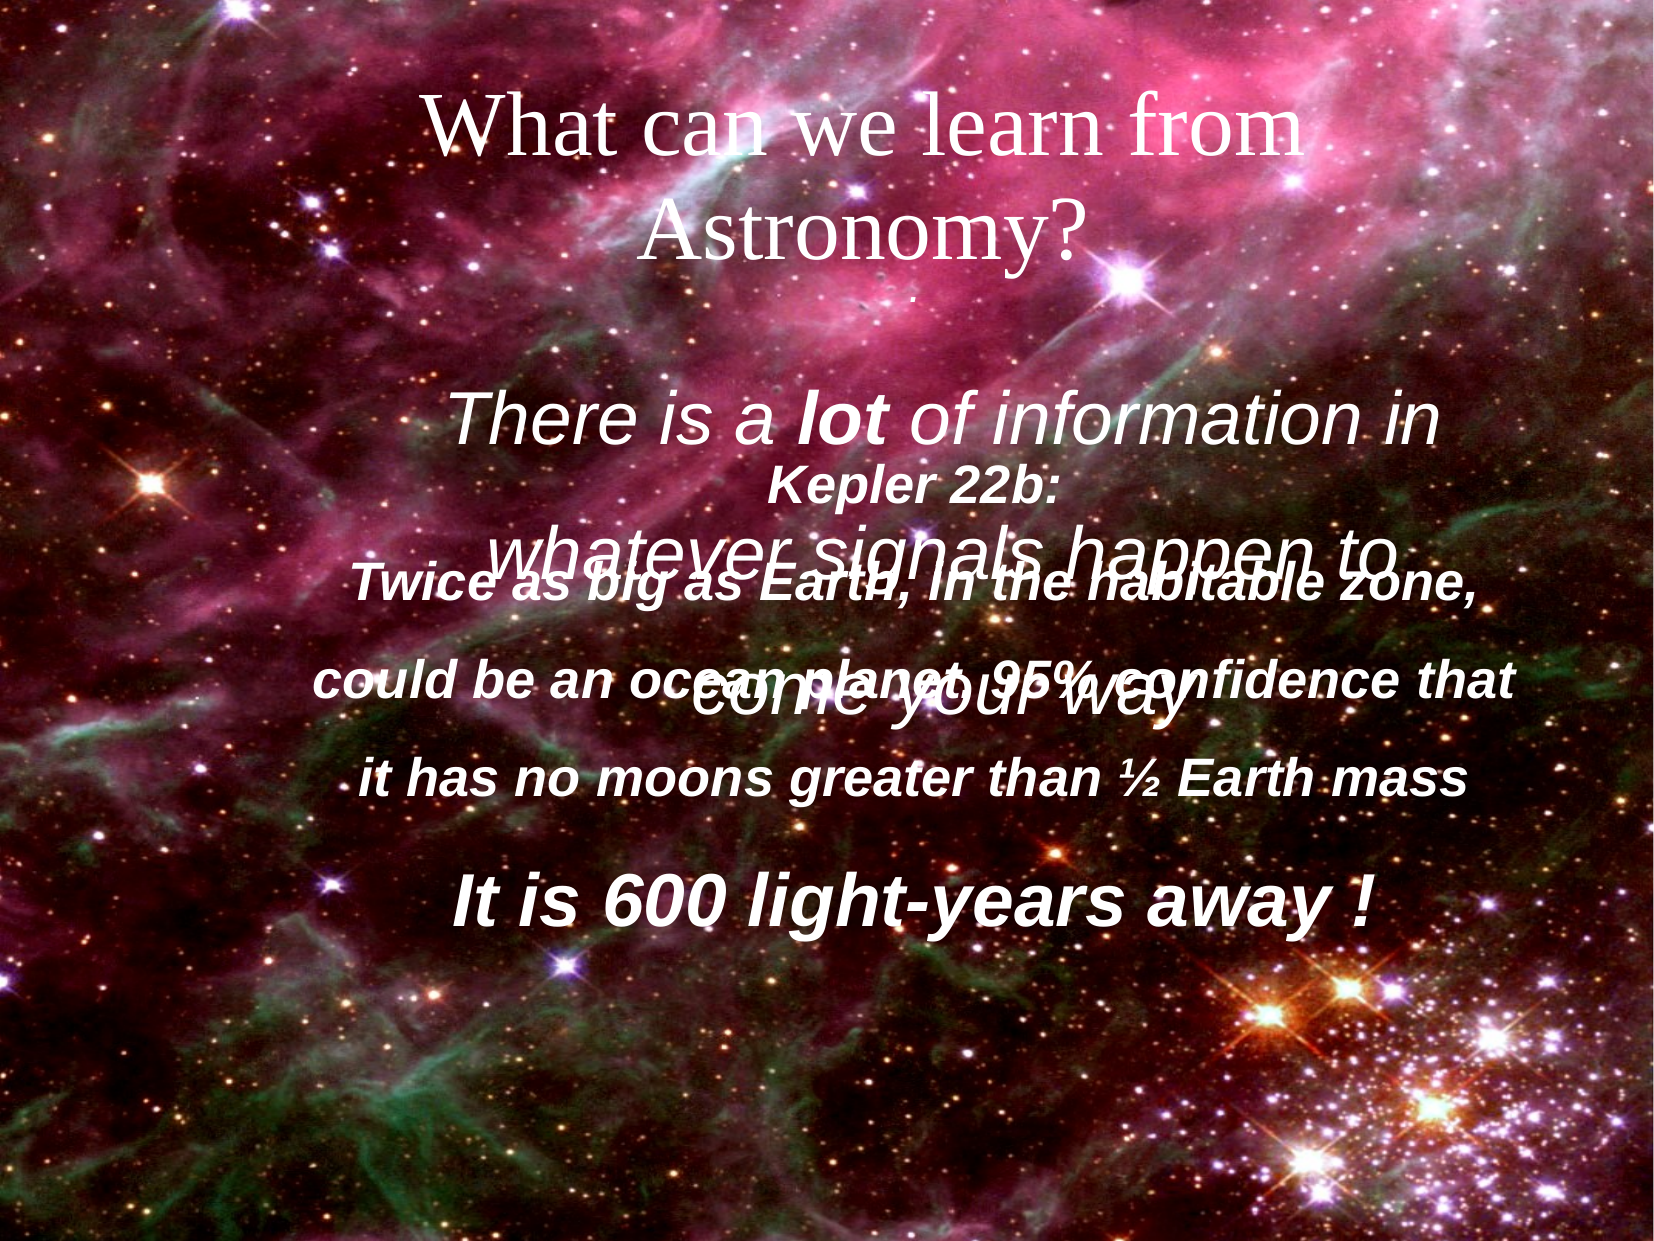

# What can we learn from Astronomy?
.
Kepler 22b:
Twice as big as Earth, in the habitable zone, could be an ocean planet, 95% confidence that it has no moons greater than ½ Earth mass
It is 600 light-years away !
There is a lot of information in whatever signals happen to come your way